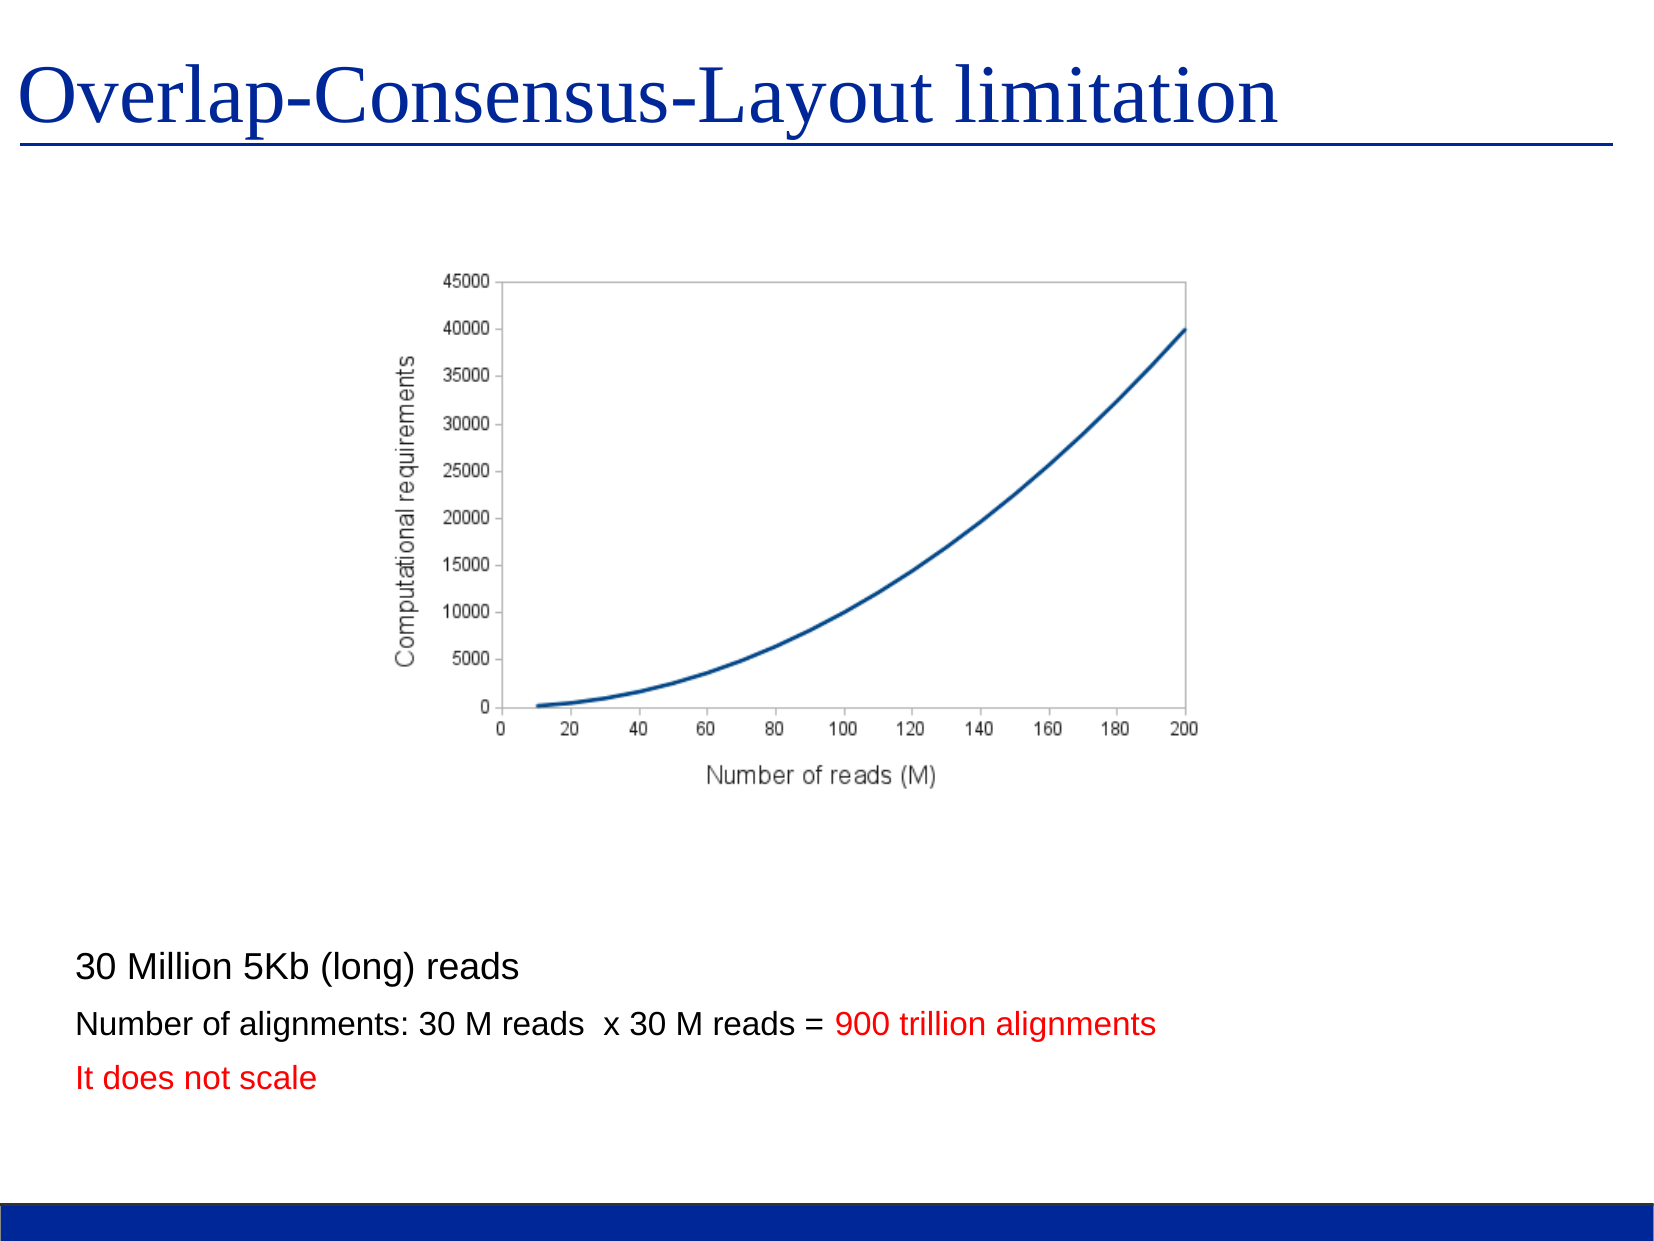

# Overlap-Consensus-Layout limitation
30 Million 5Kb (long) reads
Number of alignments: 30 M reads x 30 M reads = 900 trillion alignments
It does not scale